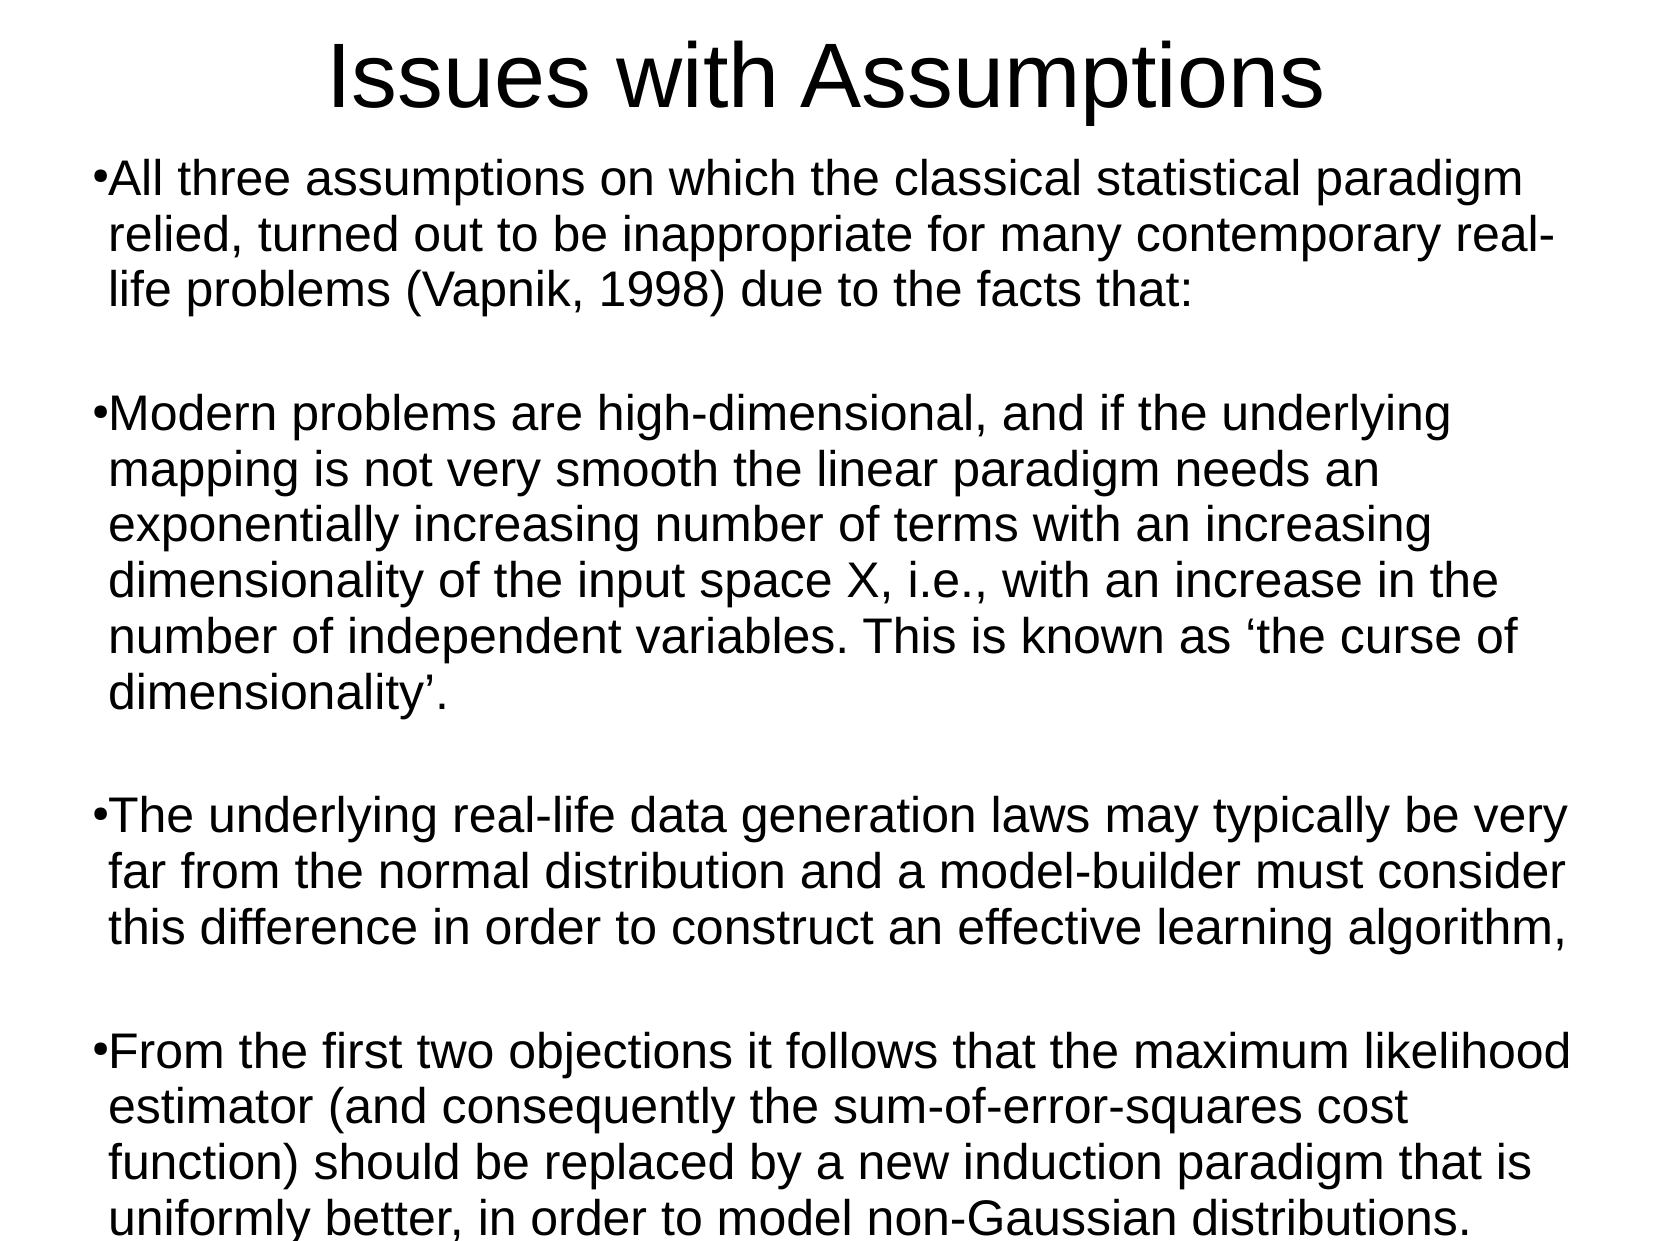

# Issues with Assumptions
All three assumptions on which the classical statistical paradigm relied, turned out to be inappropriate for many contemporary real- life problems (Vapnik, 1998) due to the facts that:
Modern problems are high-dimensional, and if the underlying mapping is not very smooth the linear paradigm needs an exponentially increasing number of terms with an increasing dimensionality of the input space X, i.e., with an increase in the number of independent variables. This is known as ‘the curse of dimensionality’.
The underlying real-life data generation laws may typically be very far from the normal distribution and a model-builder must consider this difference in order to construct an effective learning algorithm,
From the first two objections it follows that the maximum likelihood estimator (and consequently the sum-of-error-squares cost function) should be replaced by a new induction paradigm that is uniformly better, in order to model non-Gaussian distributions.